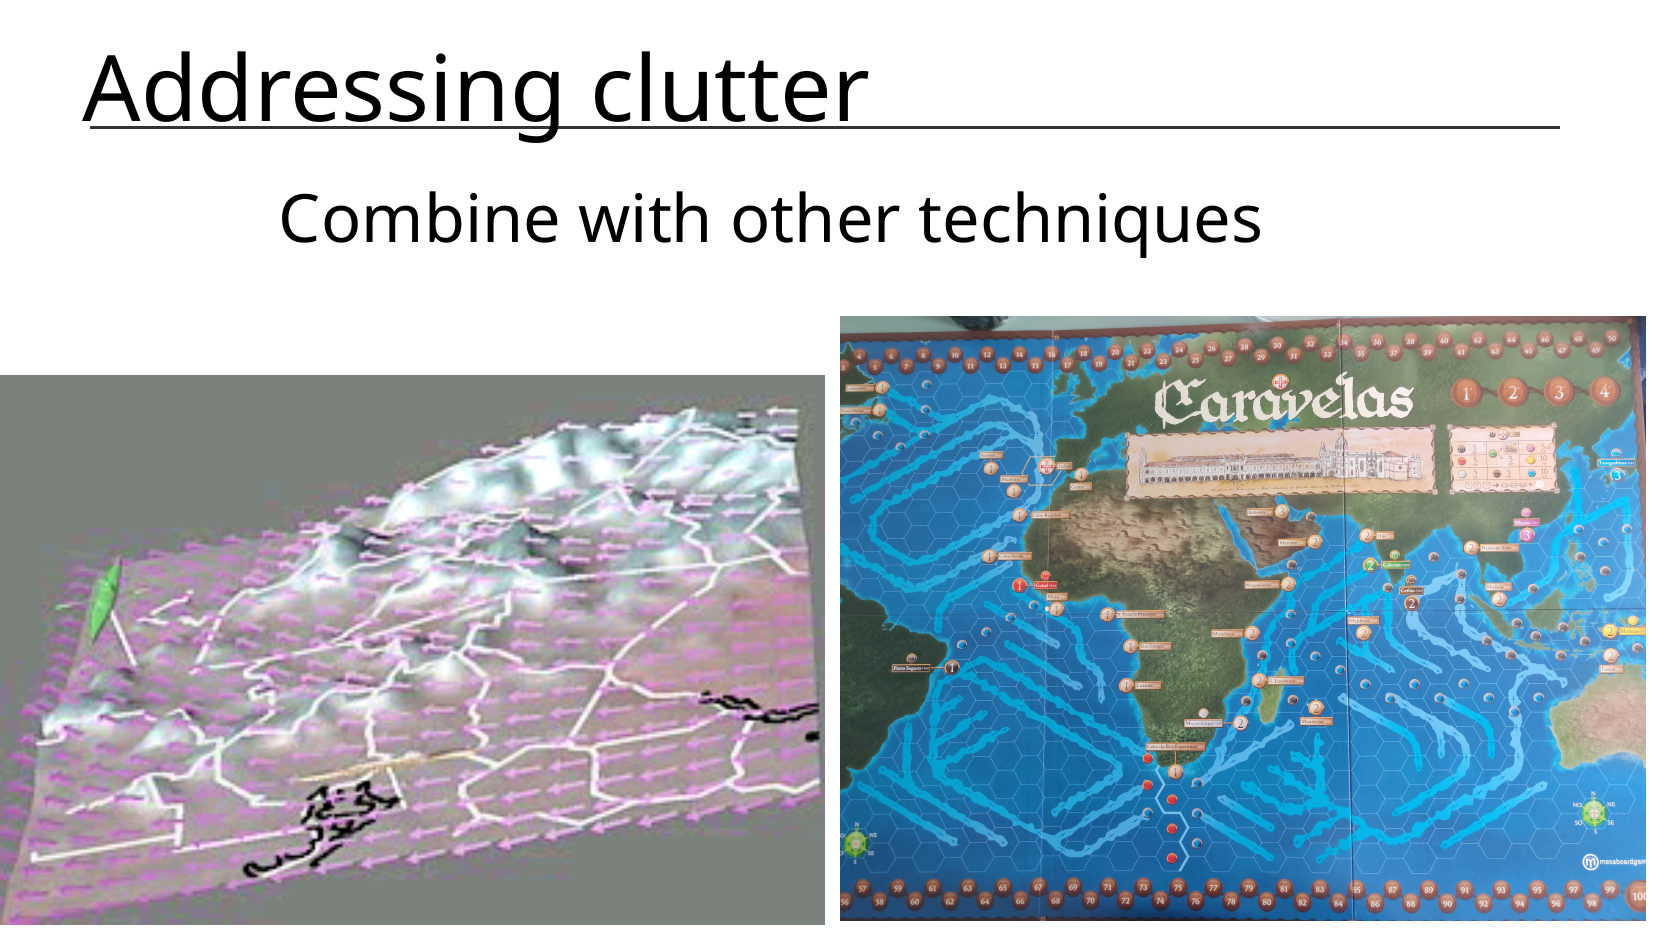

# Addressing clutter
Combine with other techniques
12